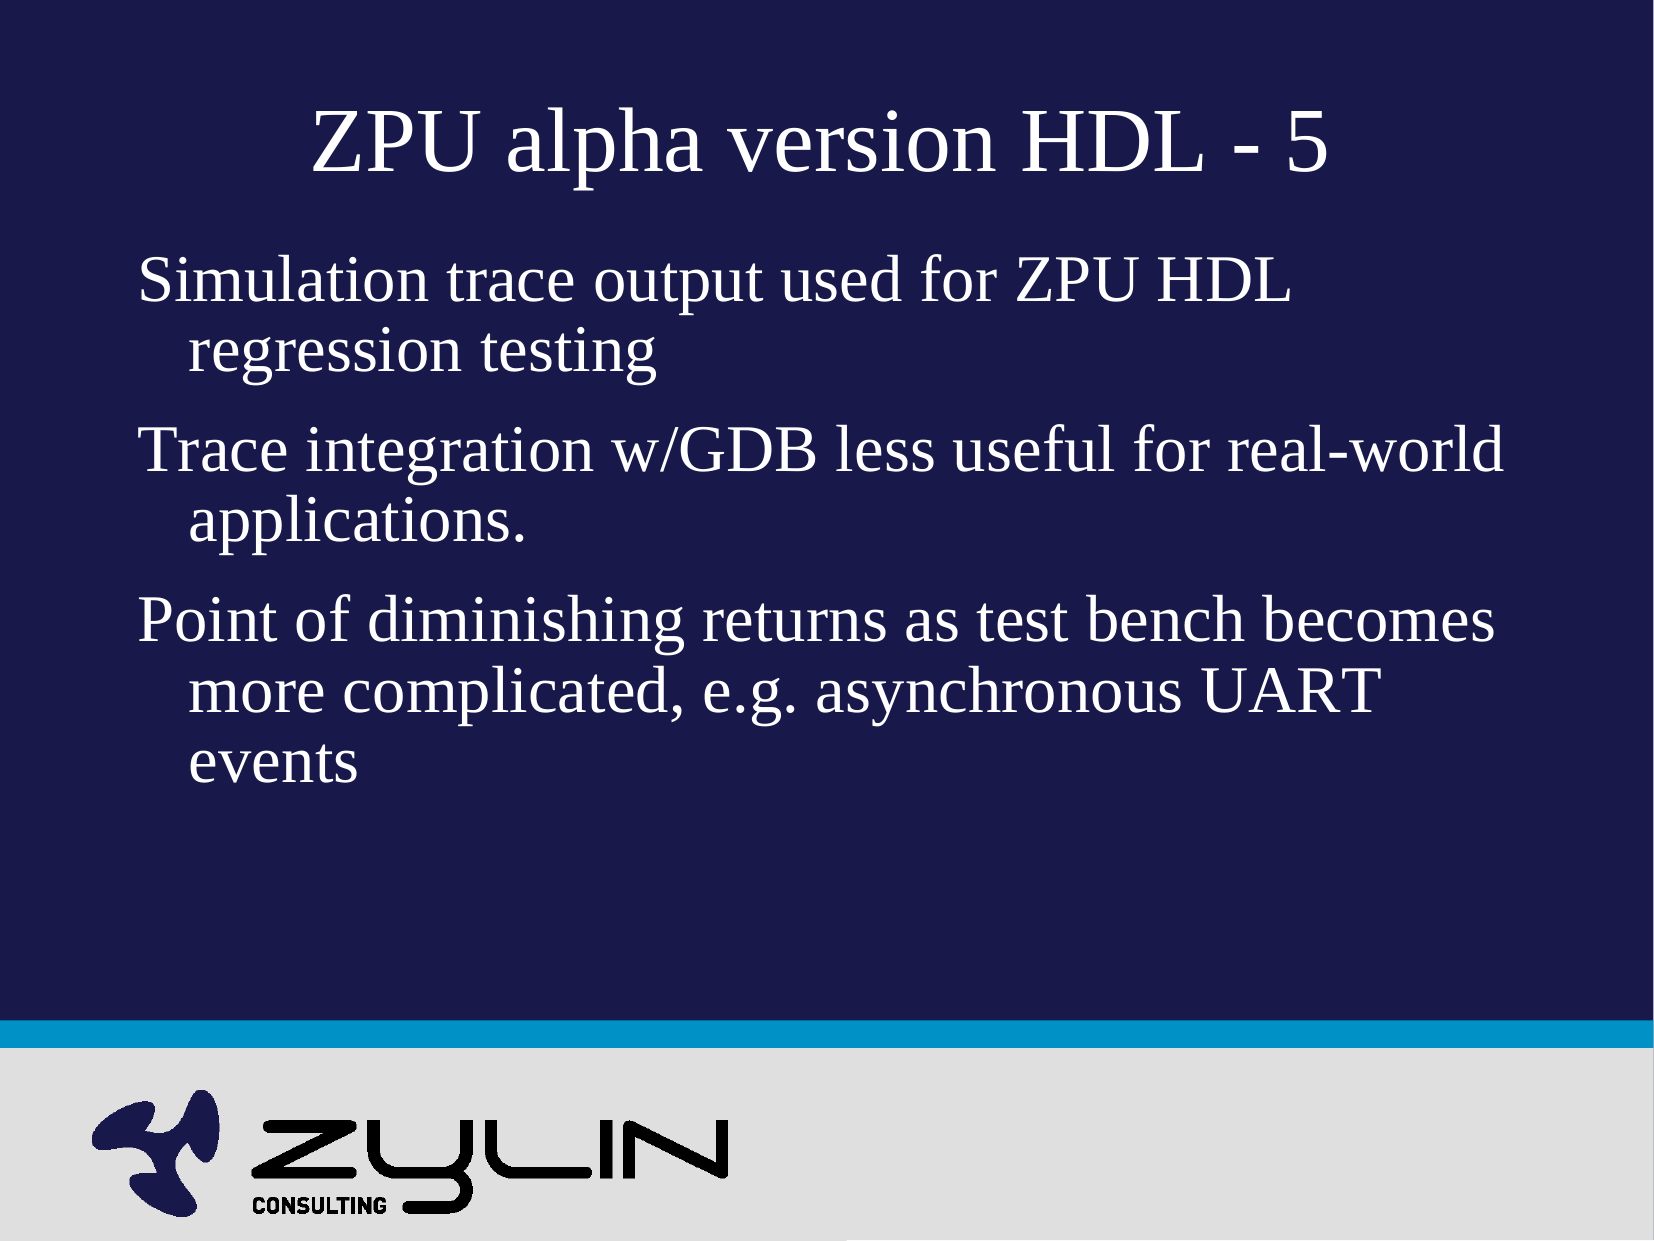

# ZPU alpha version HDL - 5
Simulation trace output used for ZPU HDL regression testing
Trace integration w/GDB less useful for real-world applications.
Point of diminishing returns as test bench becomes more complicated, e.g. asynchronous UART events